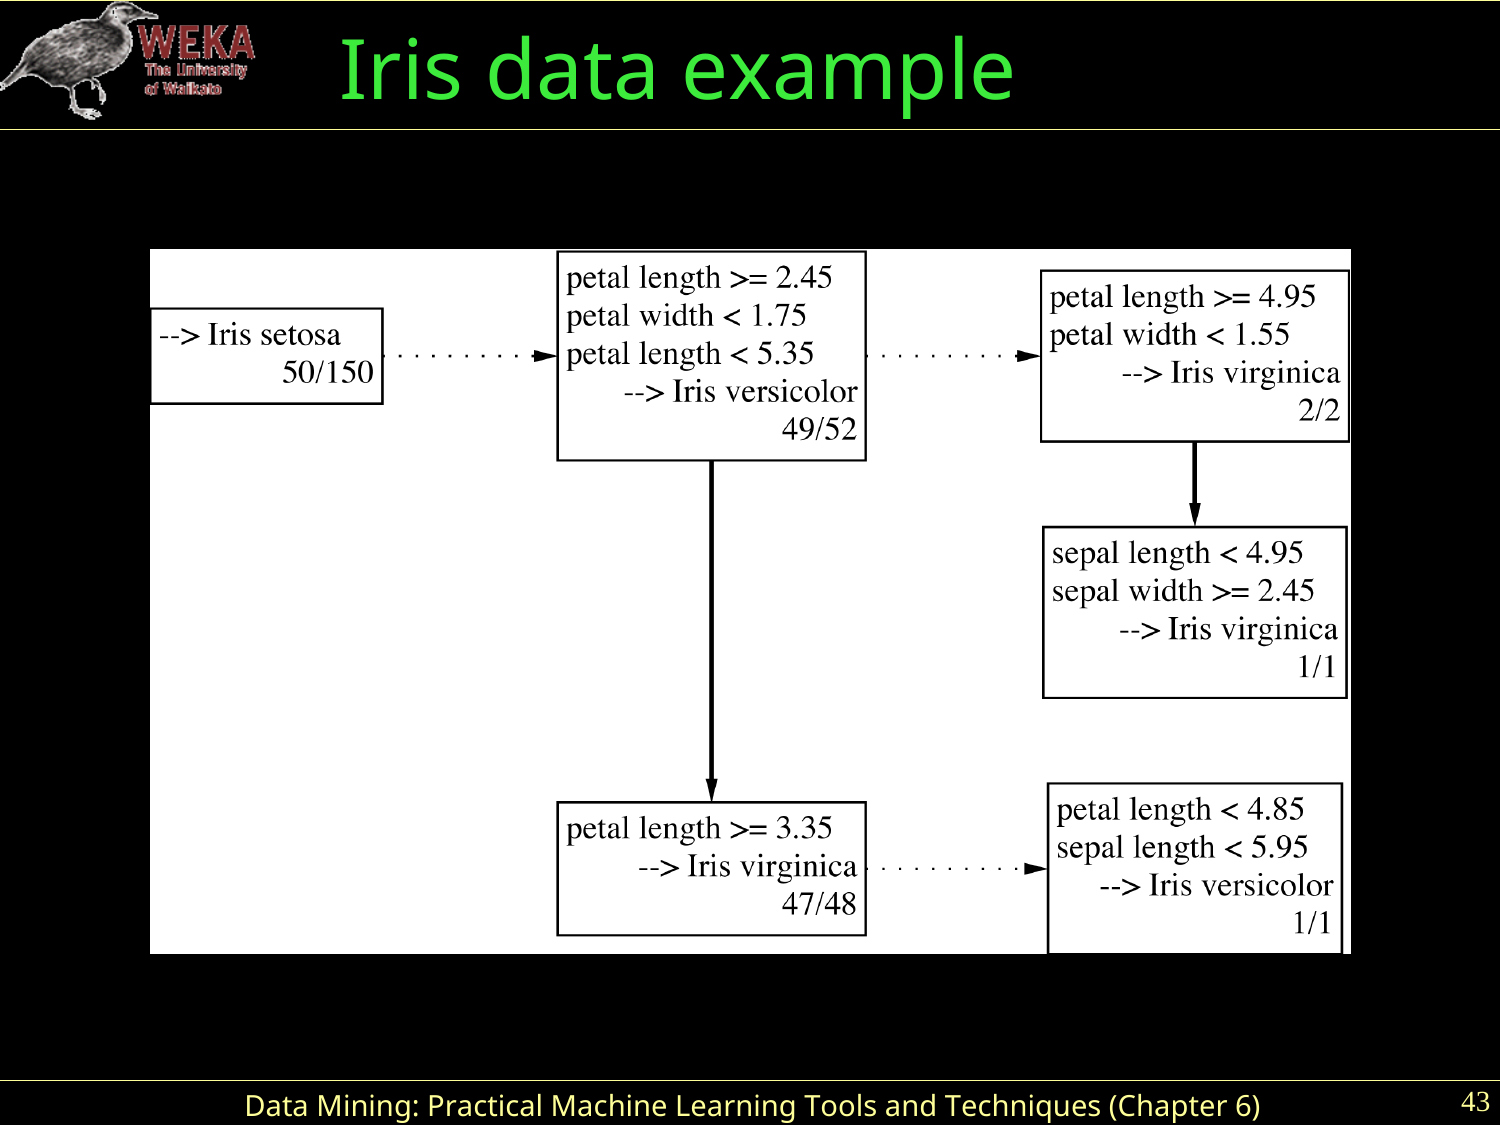

# Iris data example
Exceptions are represented as
Dotted paths, alternatives as solid ones.
Data Mining: Practical Machine Learning Tools and Techniques (Chapter 6)
43